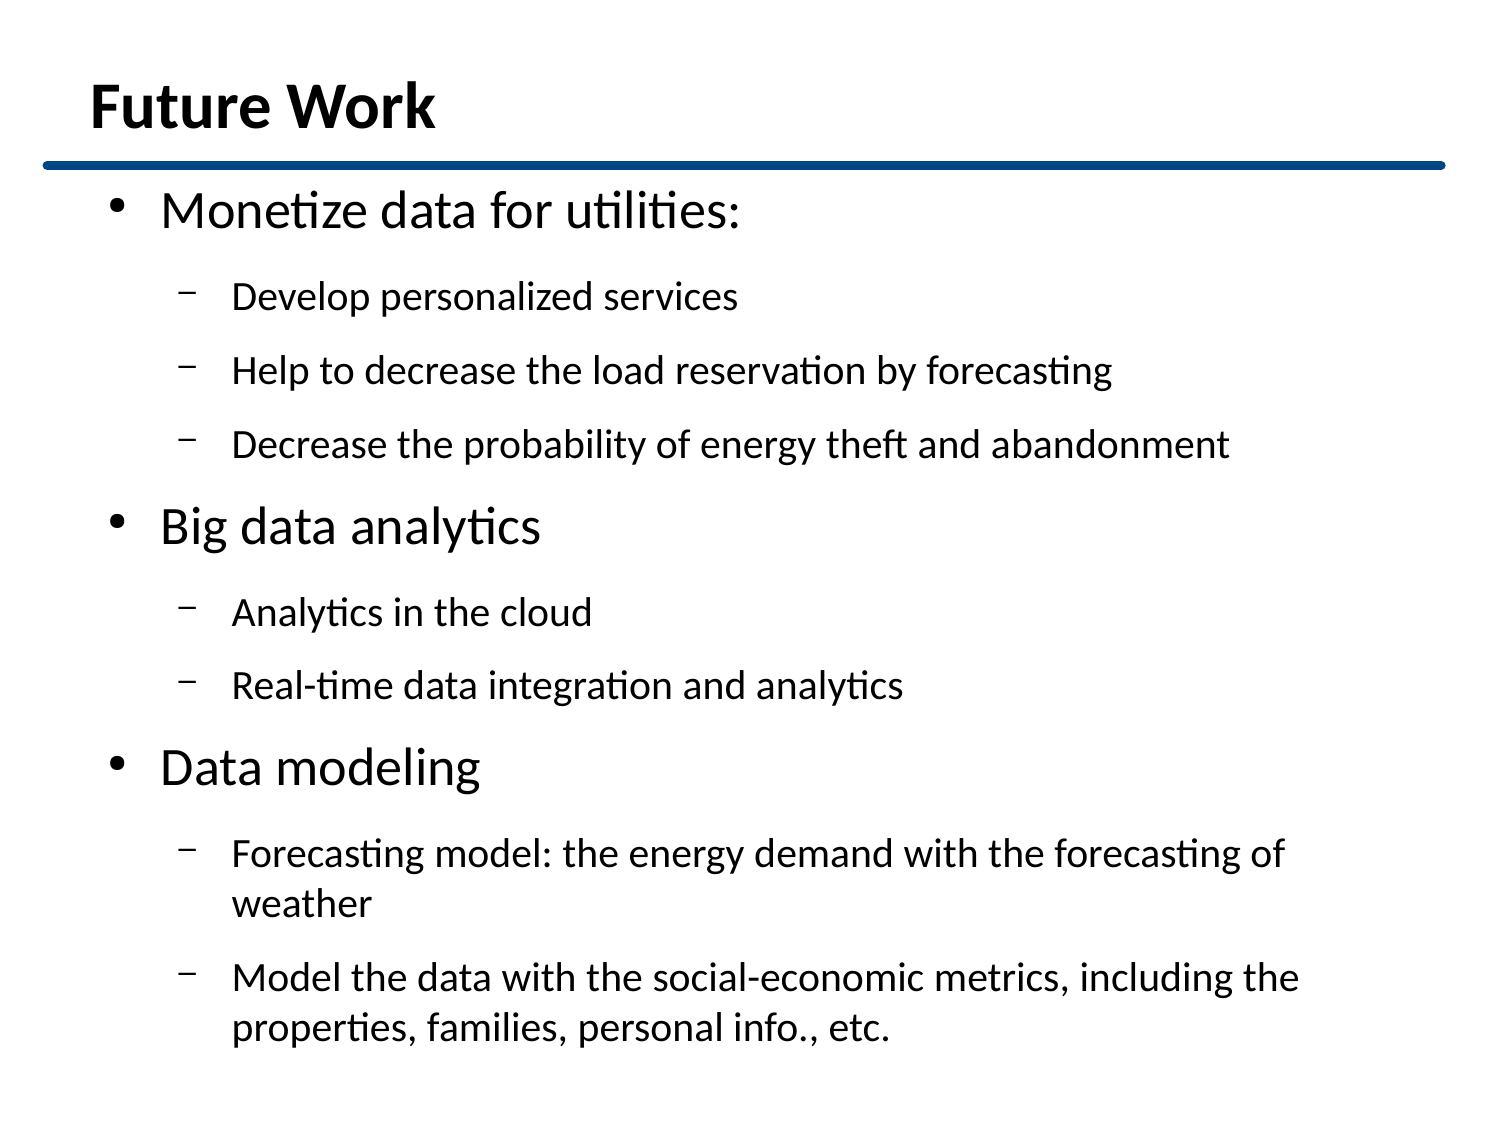

# Future Work
Monetize data for utilities:
Develop personalized services
Help to decrease the load reservation by forecasting
Decrease the probability of energy theft and abandonment
Big data analytics
Analytics in the cloud
Real-time data integration and analytics
Data modeling
Forecasting model: the energy demand with the forecasting of weather
Model the data with the social-economic metrics, including the properties, families, personal info., etc.